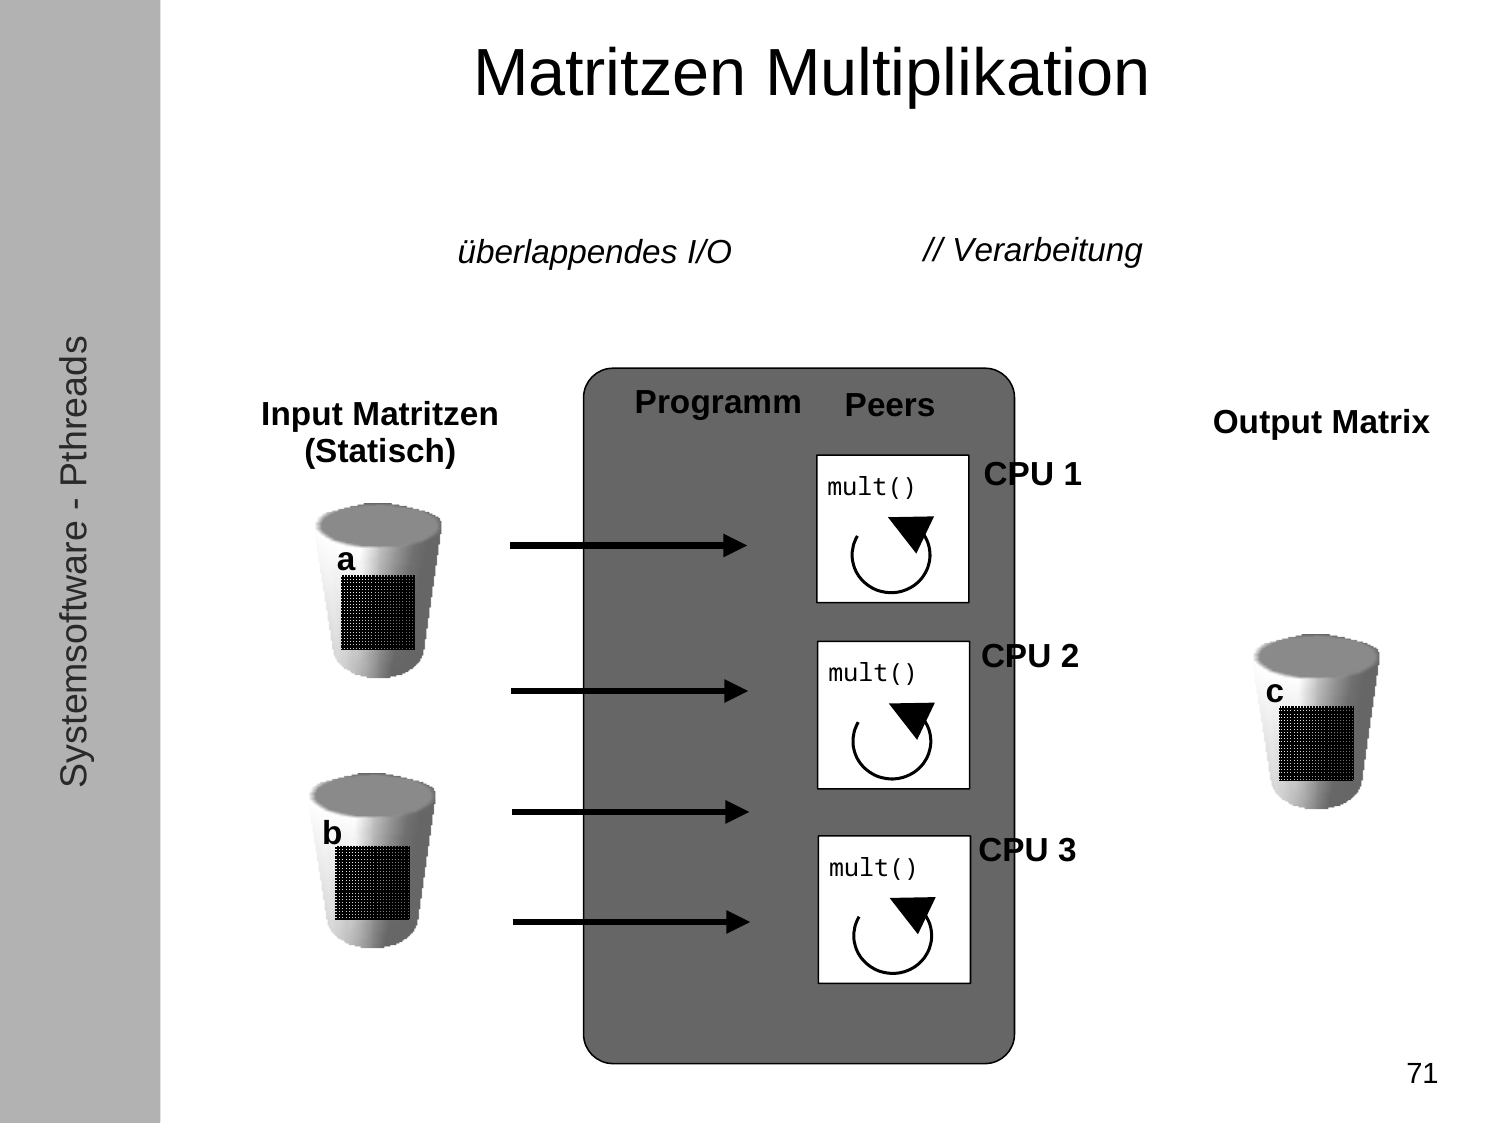

Matritzen Multiplikation
// Verarbeitung
überlappendes I/O
Programm
Peers
Input Matritzen
(Statisch)
Output Matrix
c
CPU 1
mult()
a
Systemsoftware - Pthreads
CPU 2
mult()
b
CPU 3
mult()